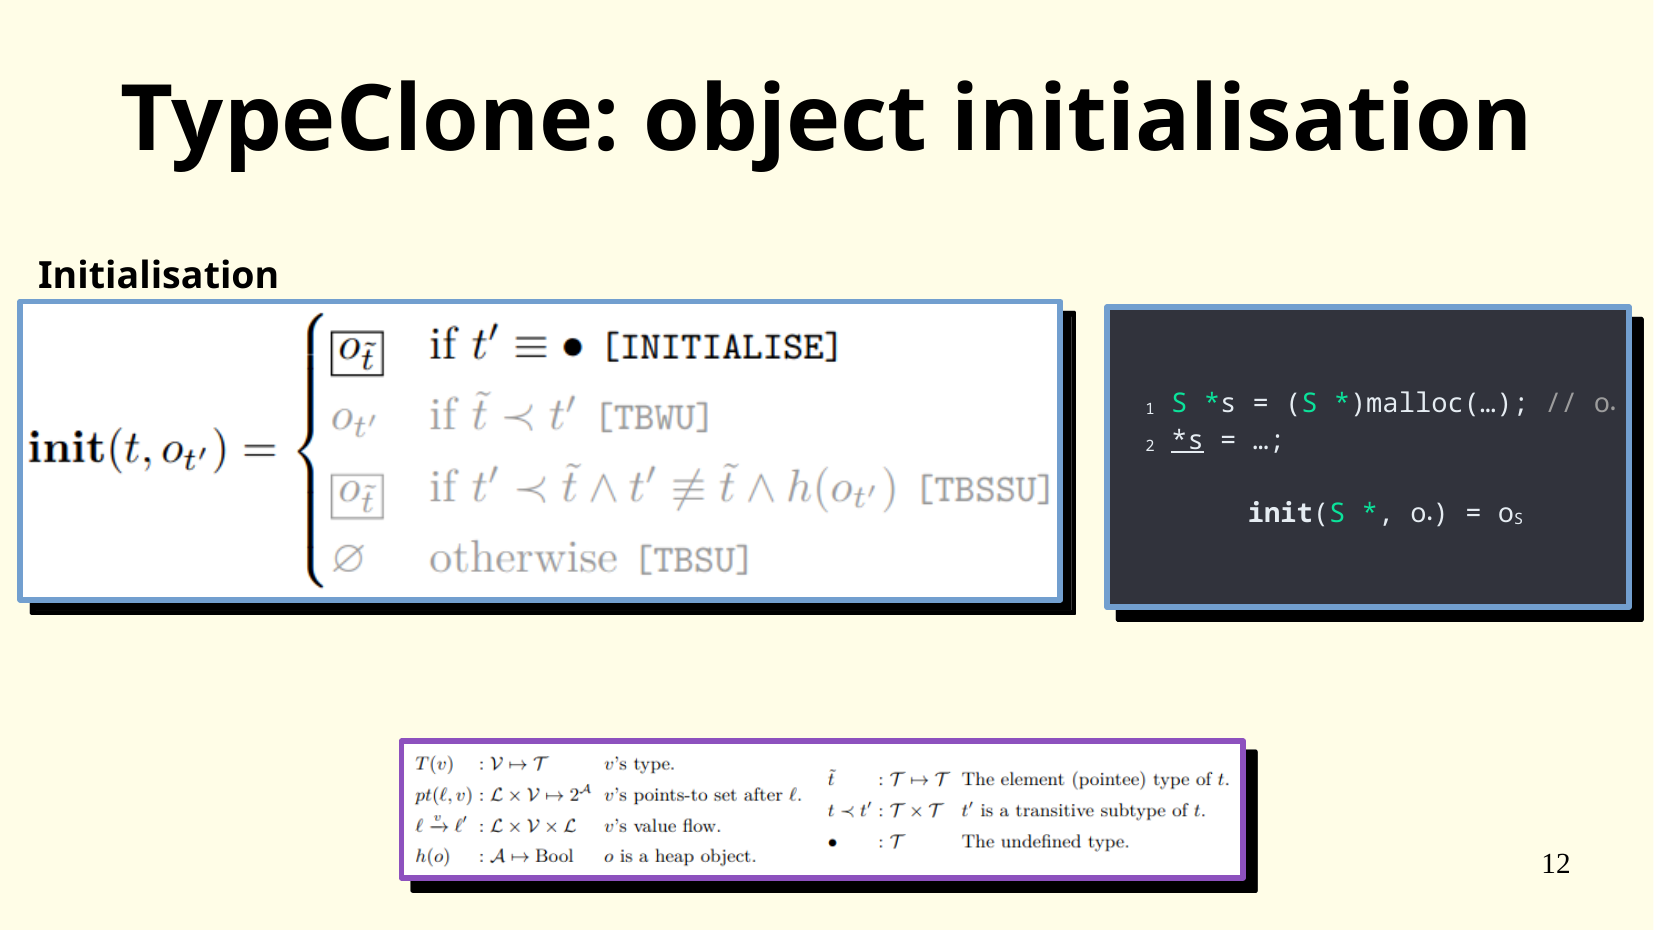

# TypeClone: object initialisation
Initialisation
1 S *s = (S *)malloc(…); // o•
2 *s = …;
init(S *, o•) = oS
12